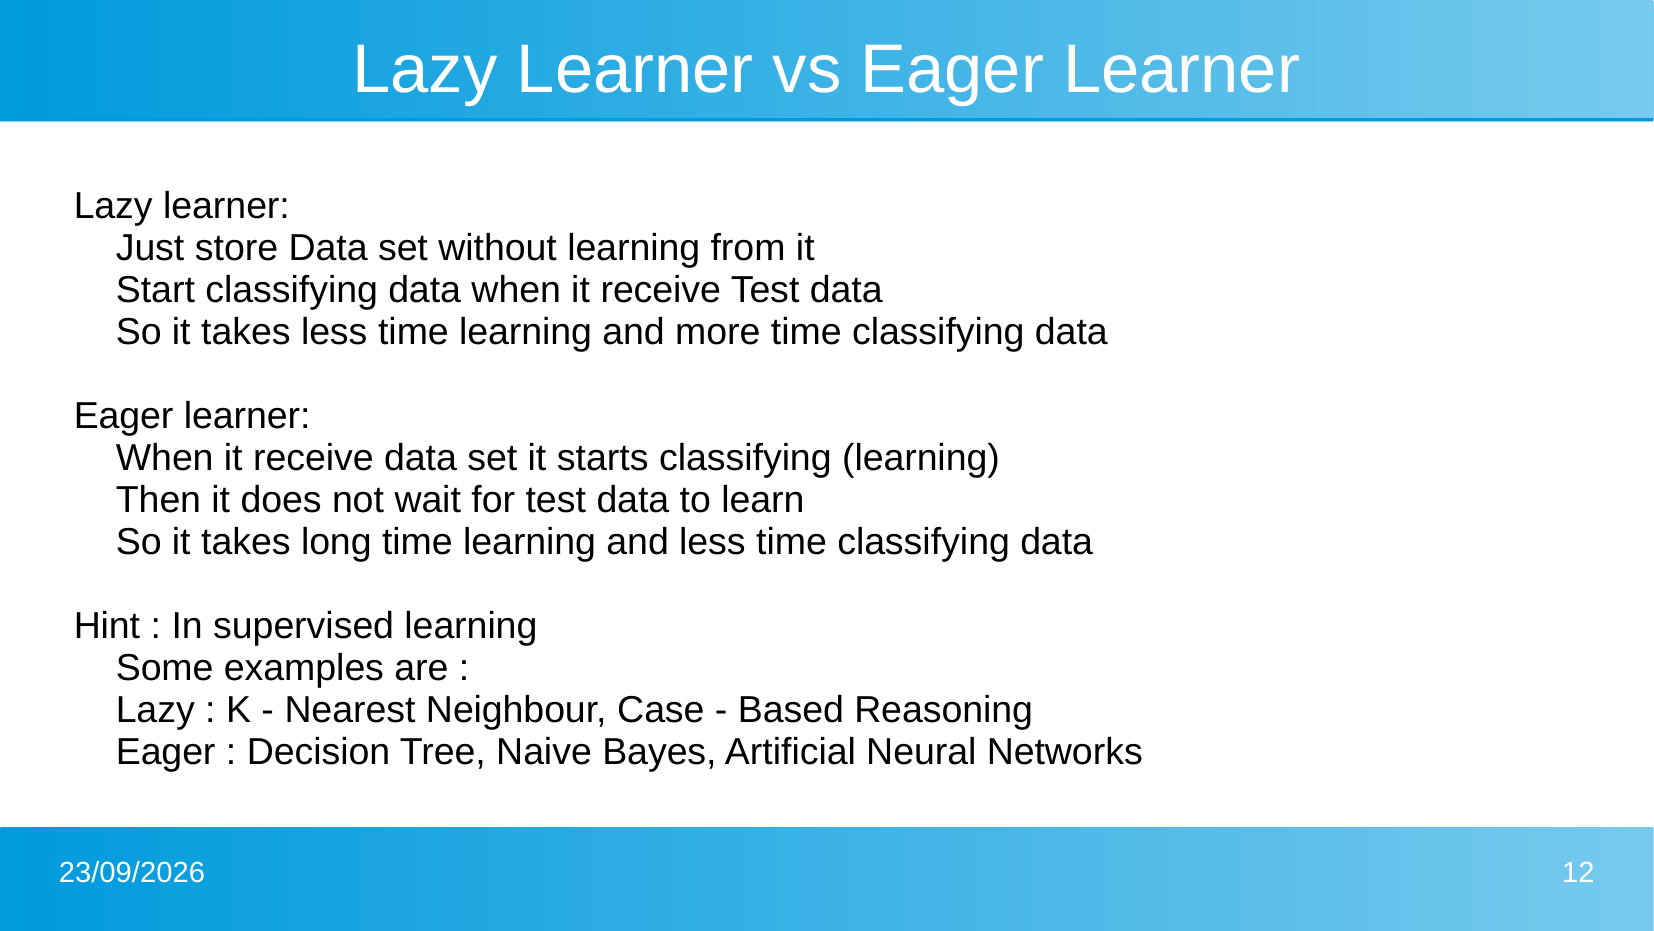

# Lazy Learner vs Eager Learner
Lazy learner:
 Just store Data set without learning from it
 Start classifying data when it receive Test data
 So it takes less time learning and more time classifying data
Eager learner:
 When it receive data set it starts classifying (learning)
 Then it does not wait for test data to learn
 So it takes long time learning and less time classifying data
Hint : In supervised learning
 Some examples are :
 Lazy : K - Nearest Neighbour, Case - Based Reasoning
 Eager : Decision Tree, Naive Bayes, Artificial Neural Networks
12